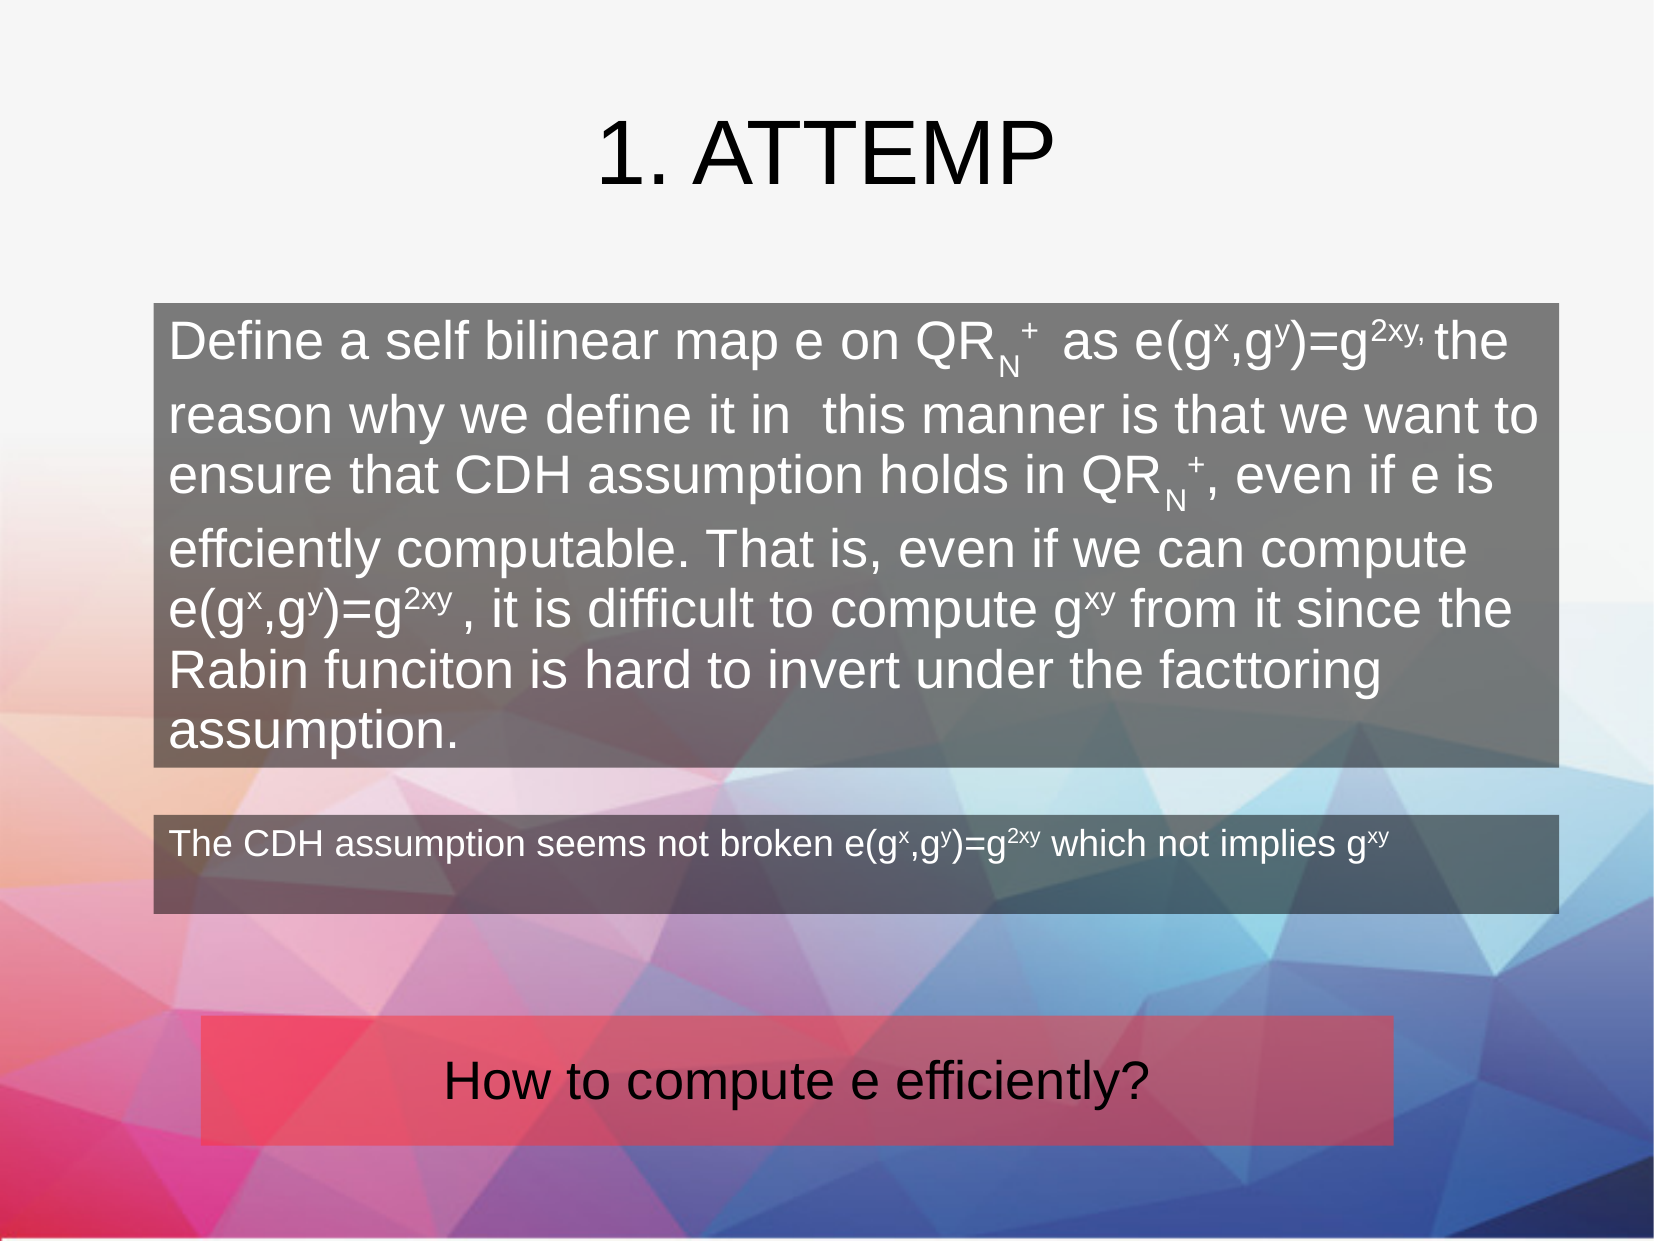

# 1. ATTEMP
Define a self bilinear map e on QRN+ as e(gx,gy)=g2xy, the reason why we define it in this manner is that we want to ensure that CDH assumption holds in QRN+, even if e is effciently computable. That is, even if we can compute e(gx,gy)=g2xy , it is difficult to compute gxy from it since the Rabin funciton is hard to invert under the facttoring assumption.
The CDH assumption seems not broken e(gx,gy)=g2xy which not implies gxy
How to compute e efficiently?